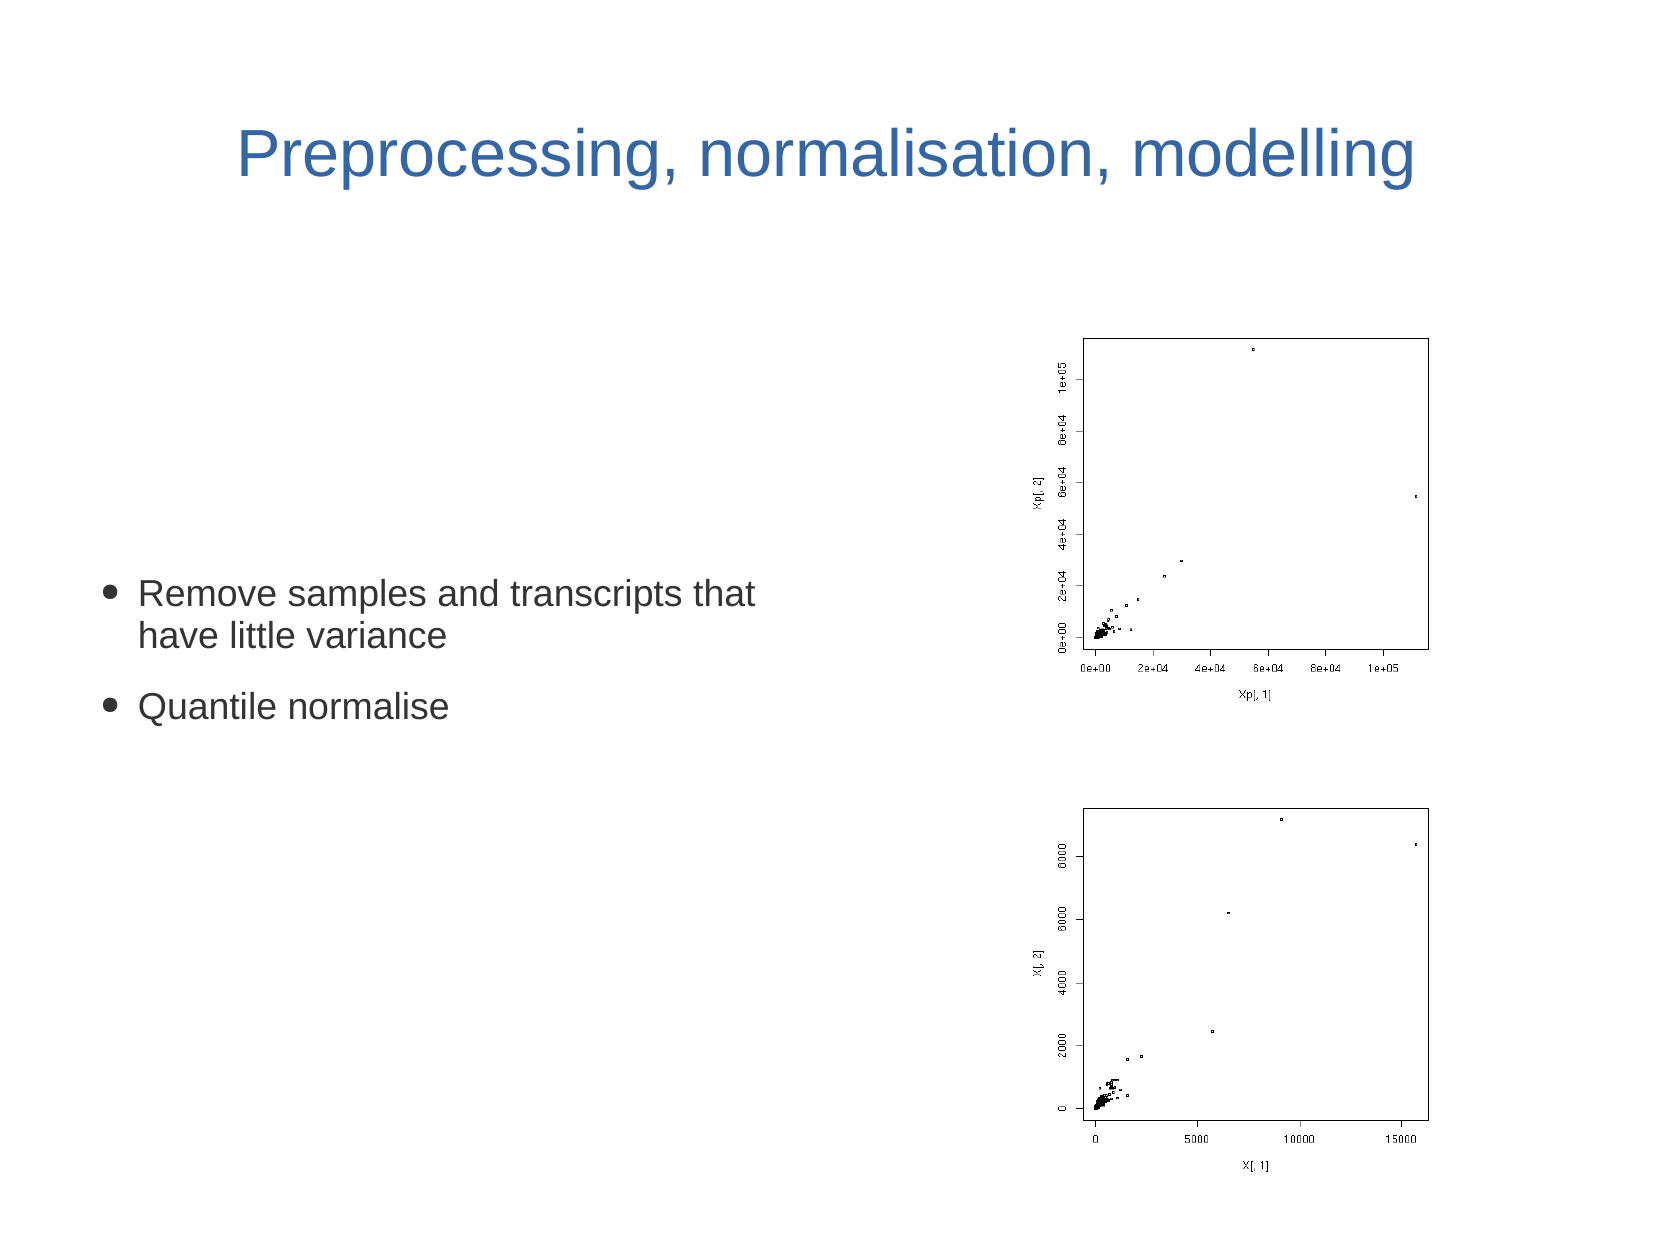

# Preprocessing, normalisation, modelling
Remove samples and transcripts that have little variance
Quantile normalise